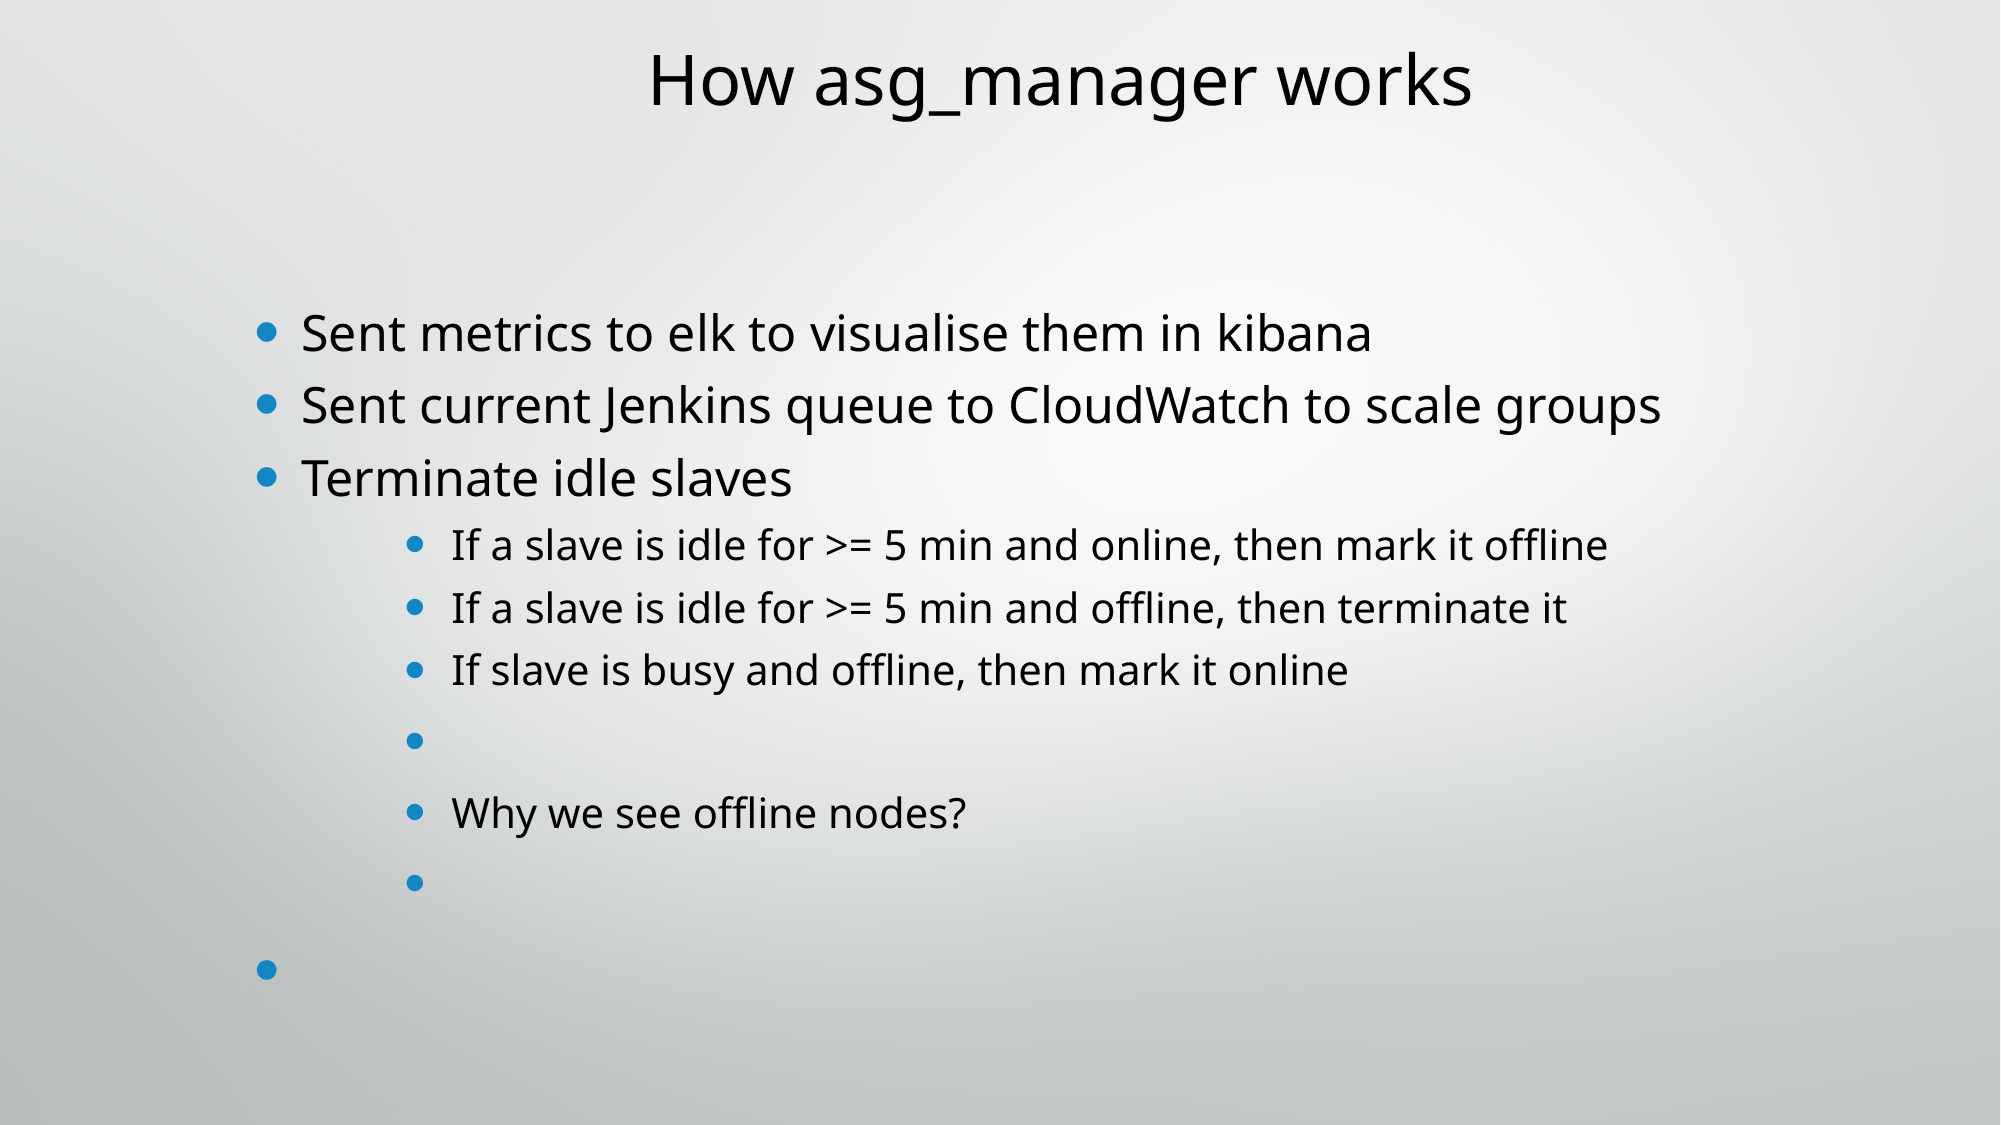

# How asg_manager works
Sent metrics to elk to visualise them in kibana
Sent current Jenkins queue to CloudWatch to scale groups
Terminate idle slaves
If a slave is idle for >= 5 min and online, then mark it offline
If a slave is idle for >= 5 min and offline, then terminate it
If slave is busy and offline, then mark it online
Why we see offline nodes?